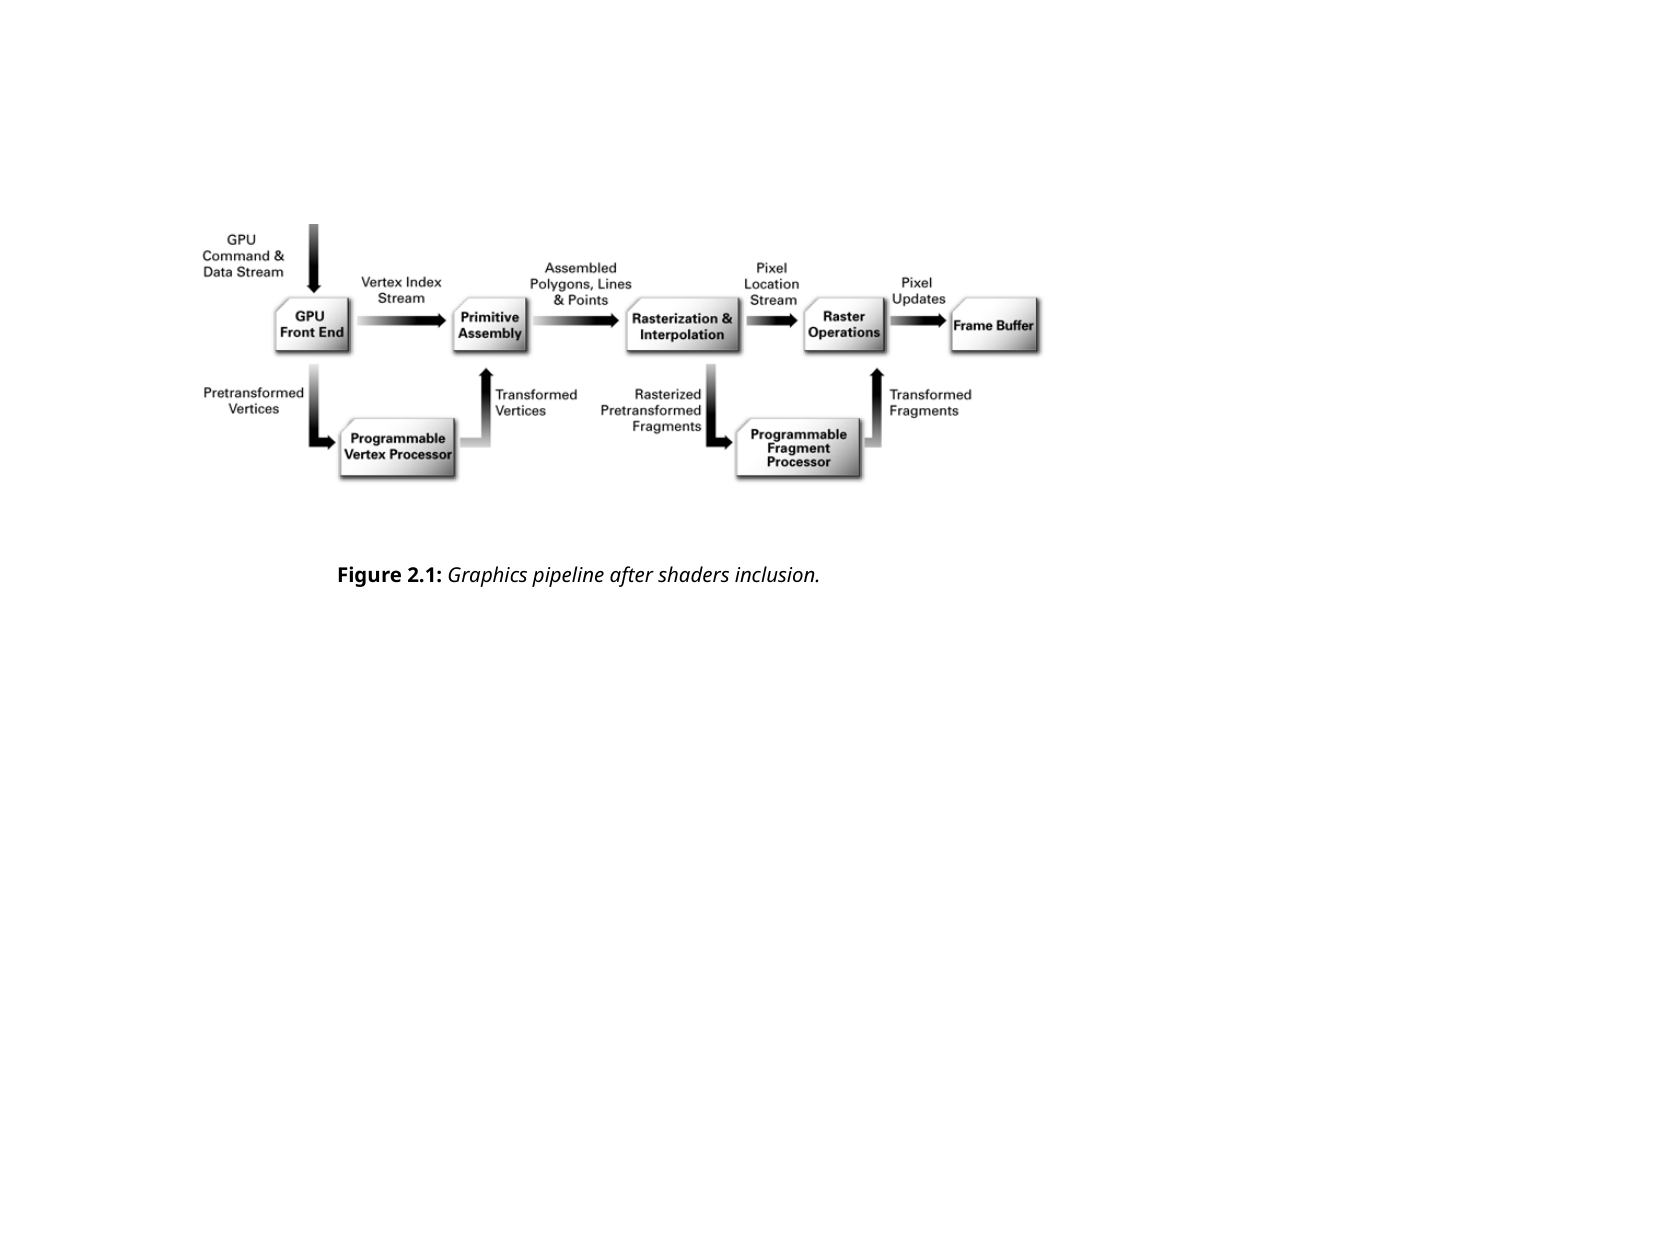

Figure 2.1: Graphics pipeline after shaders inclusion.